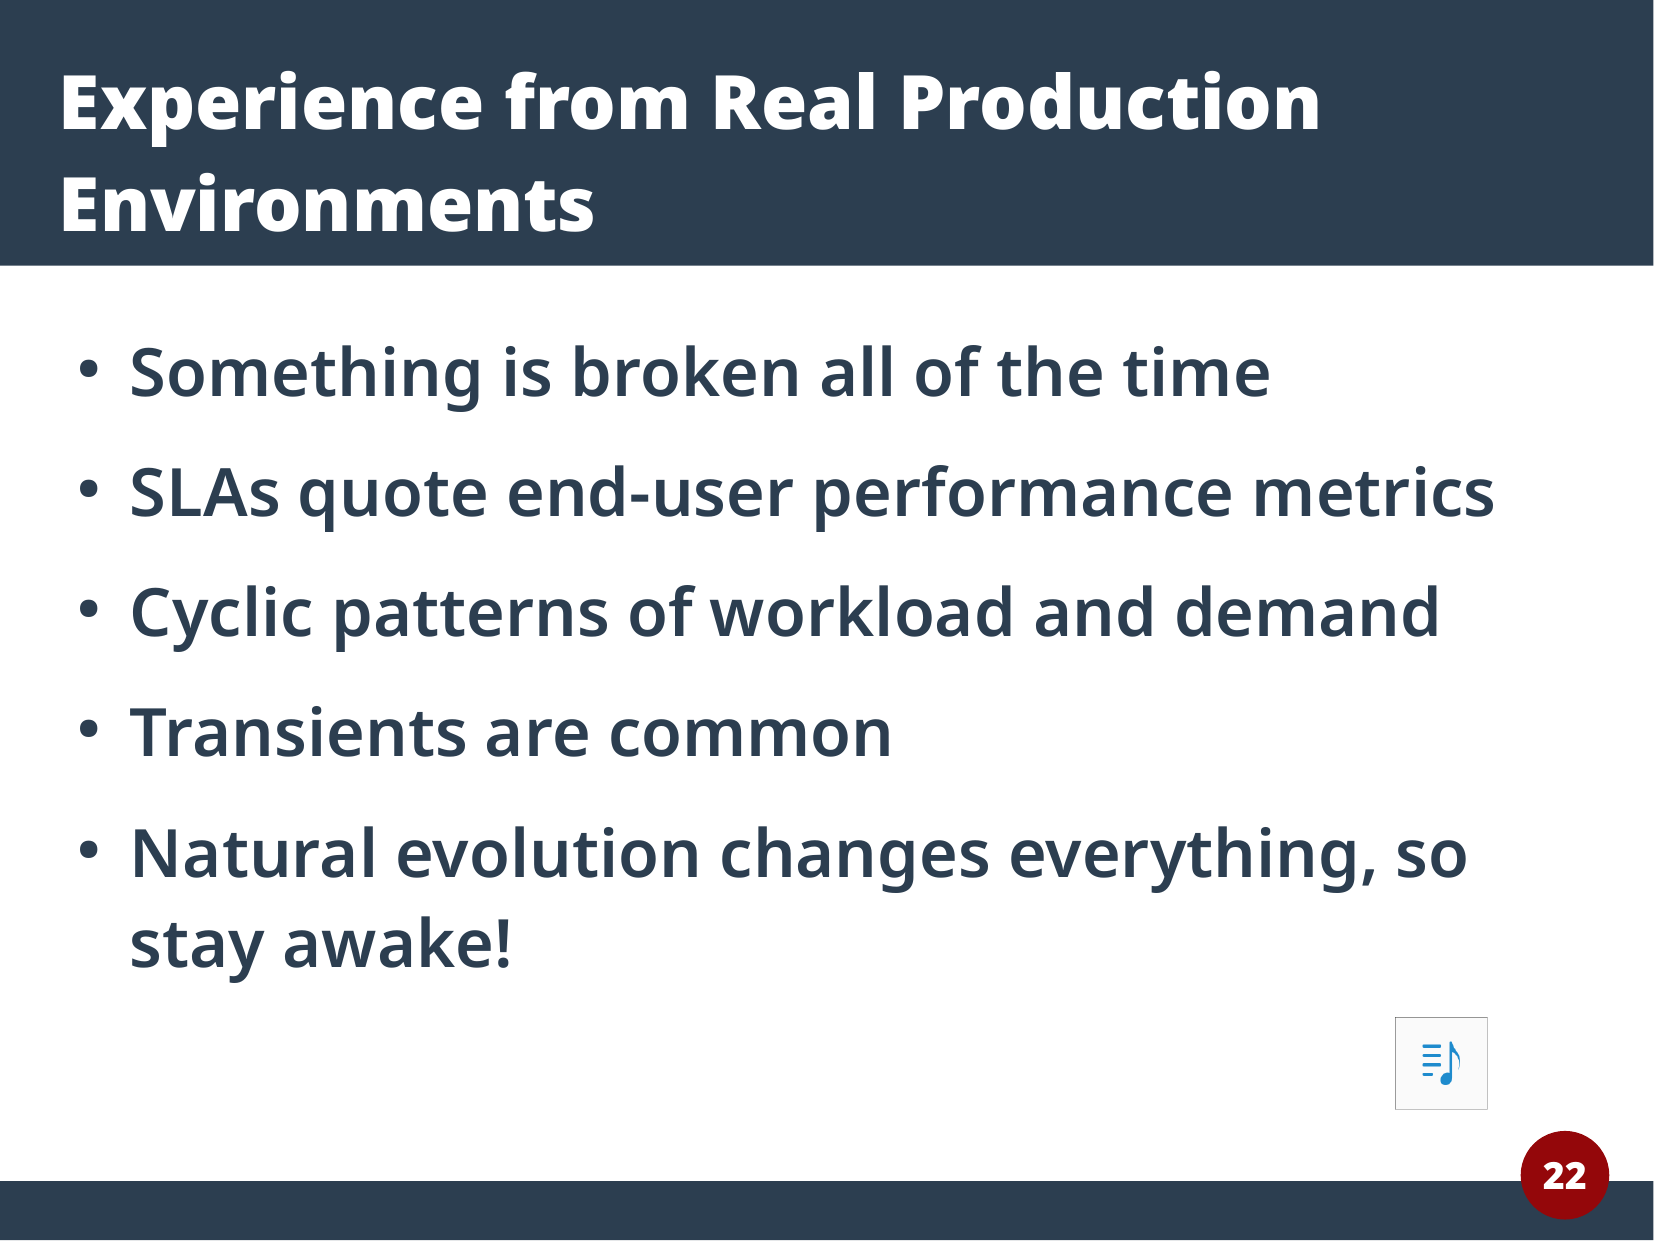

# Experience from Real Production Environments
Something is broken all of the time
SLAs quote end-user performance metrics
Cyclic patterns of workload and demand
Transients are common
Natural evolution changes everything, so stay awake!
22